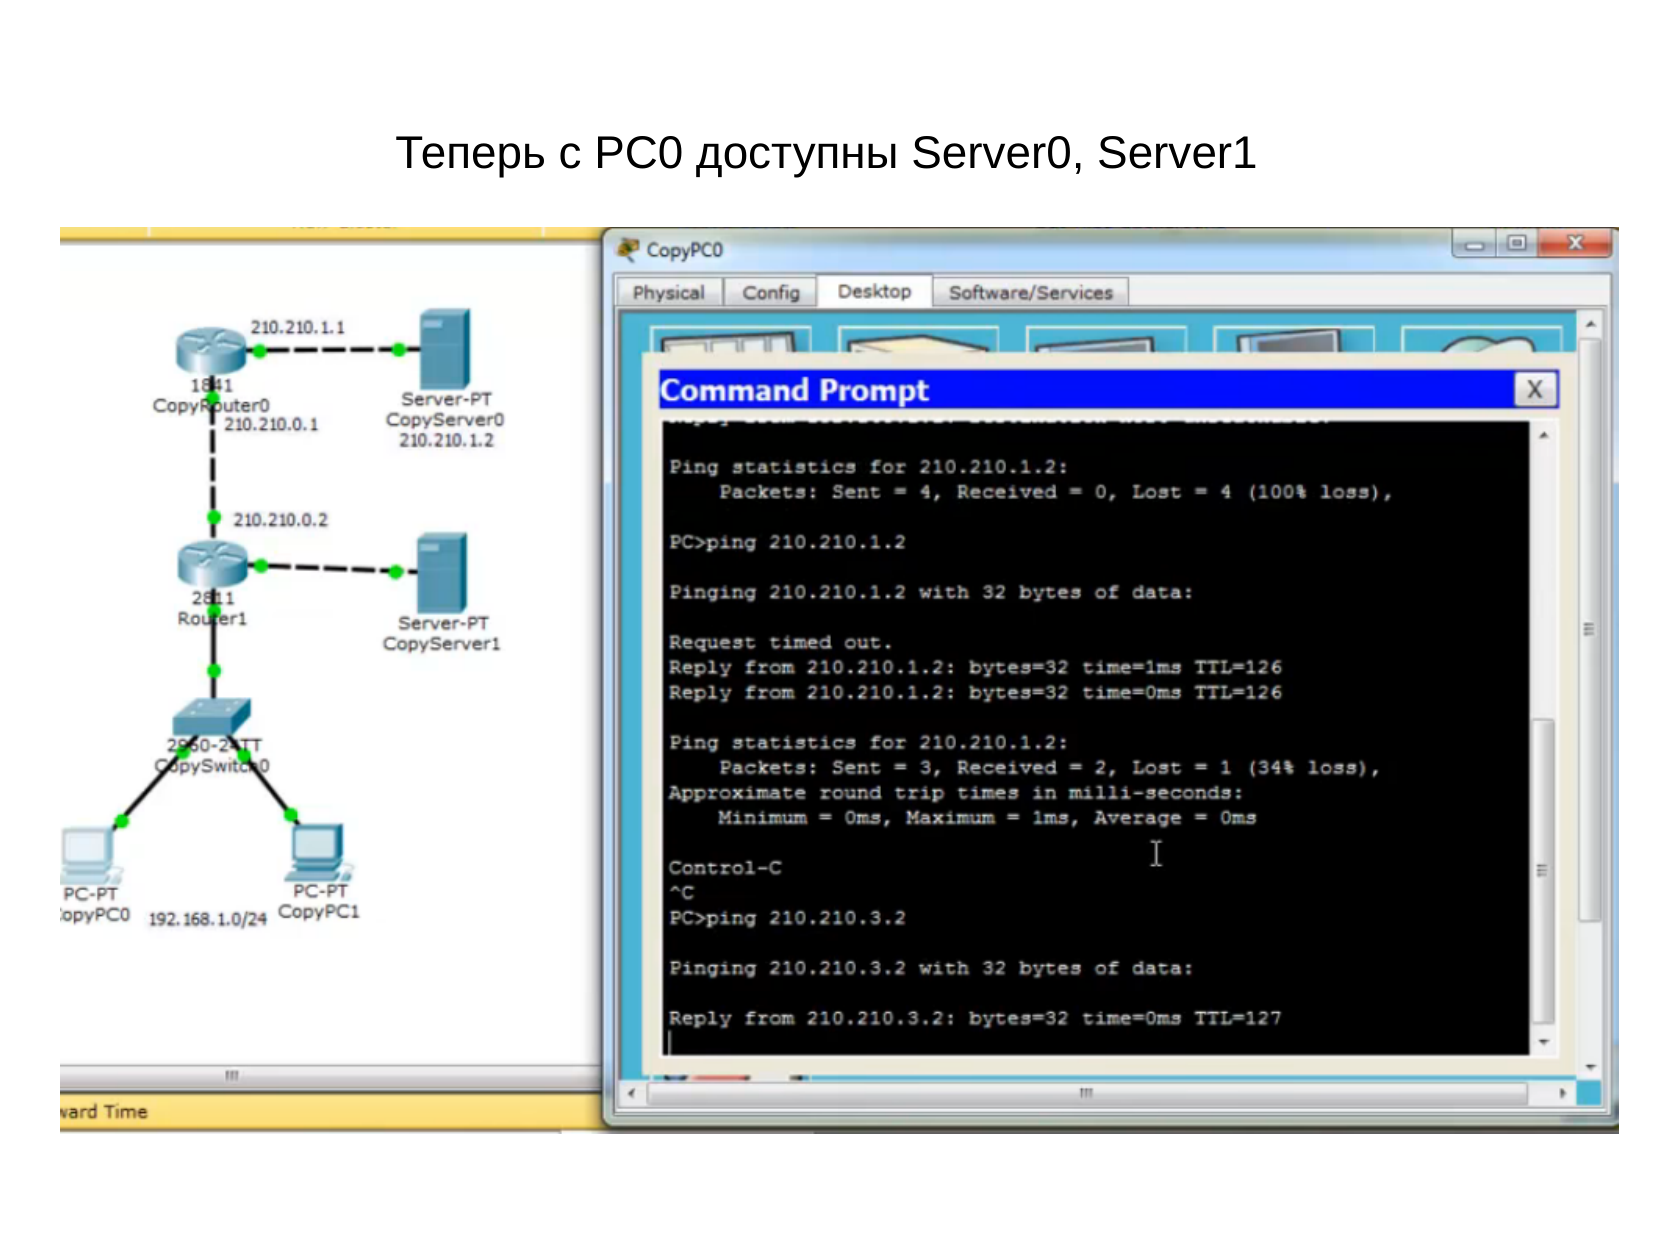

# Теперь с PC0 доступны Server0, Server1